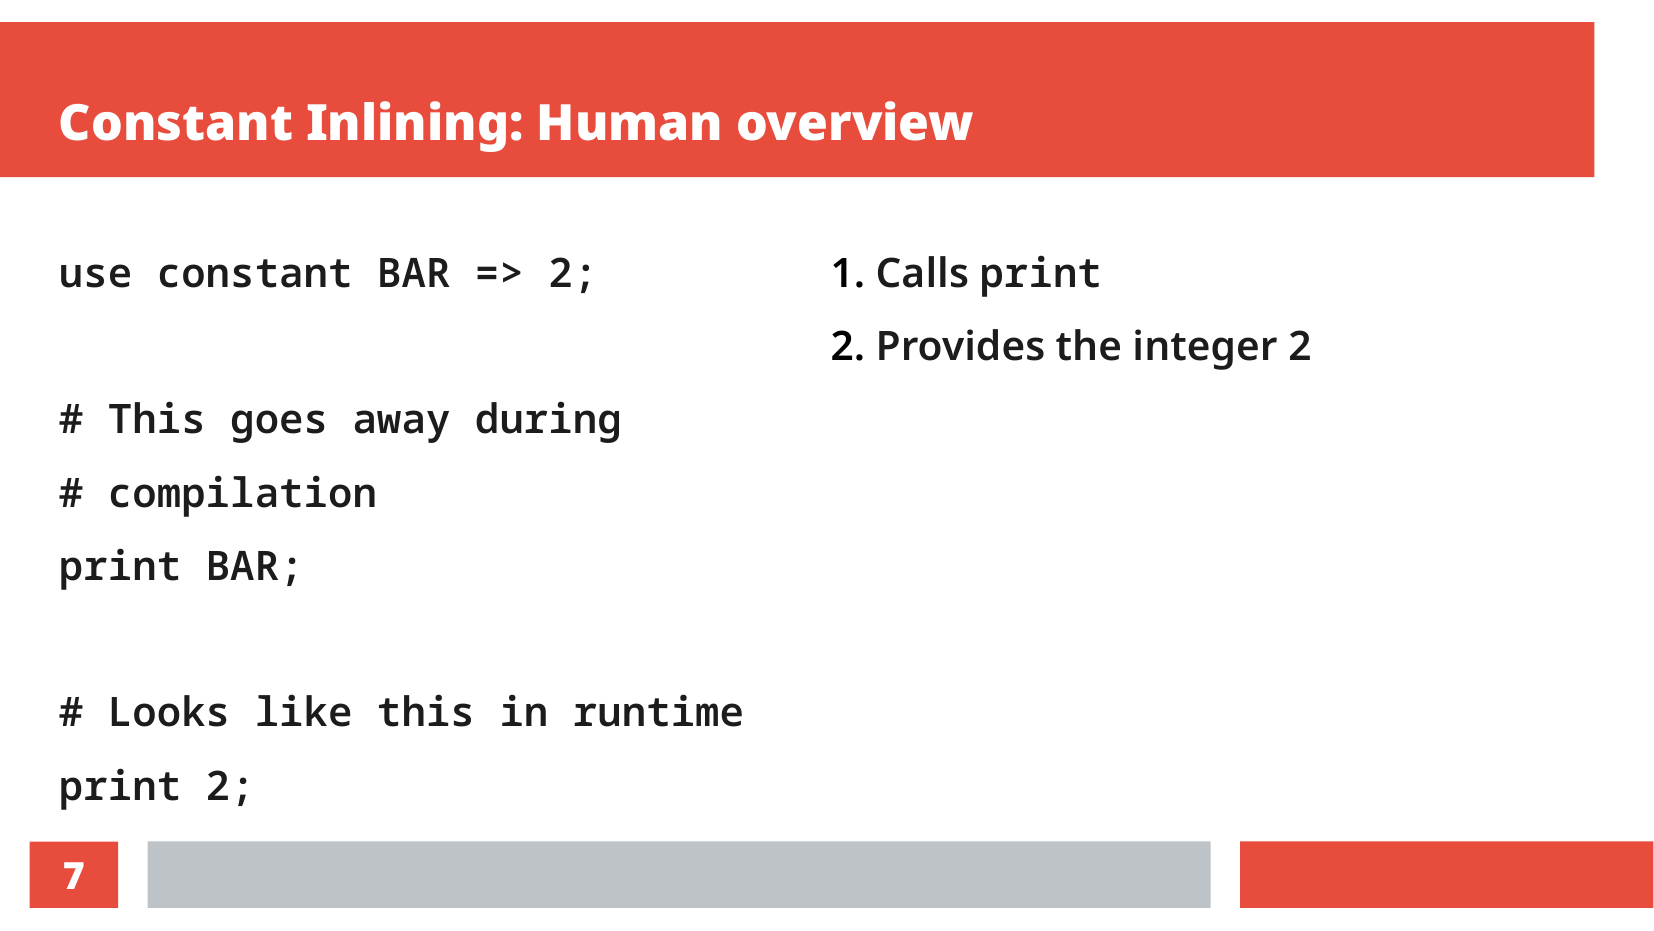

# Constant Inlining: Human overview
use constant BAR => 2;
# This goes away during
# compilation
print BAR;
# Looks like this in runtime
print 2;
 Calls print
 Provides the integer 2
7